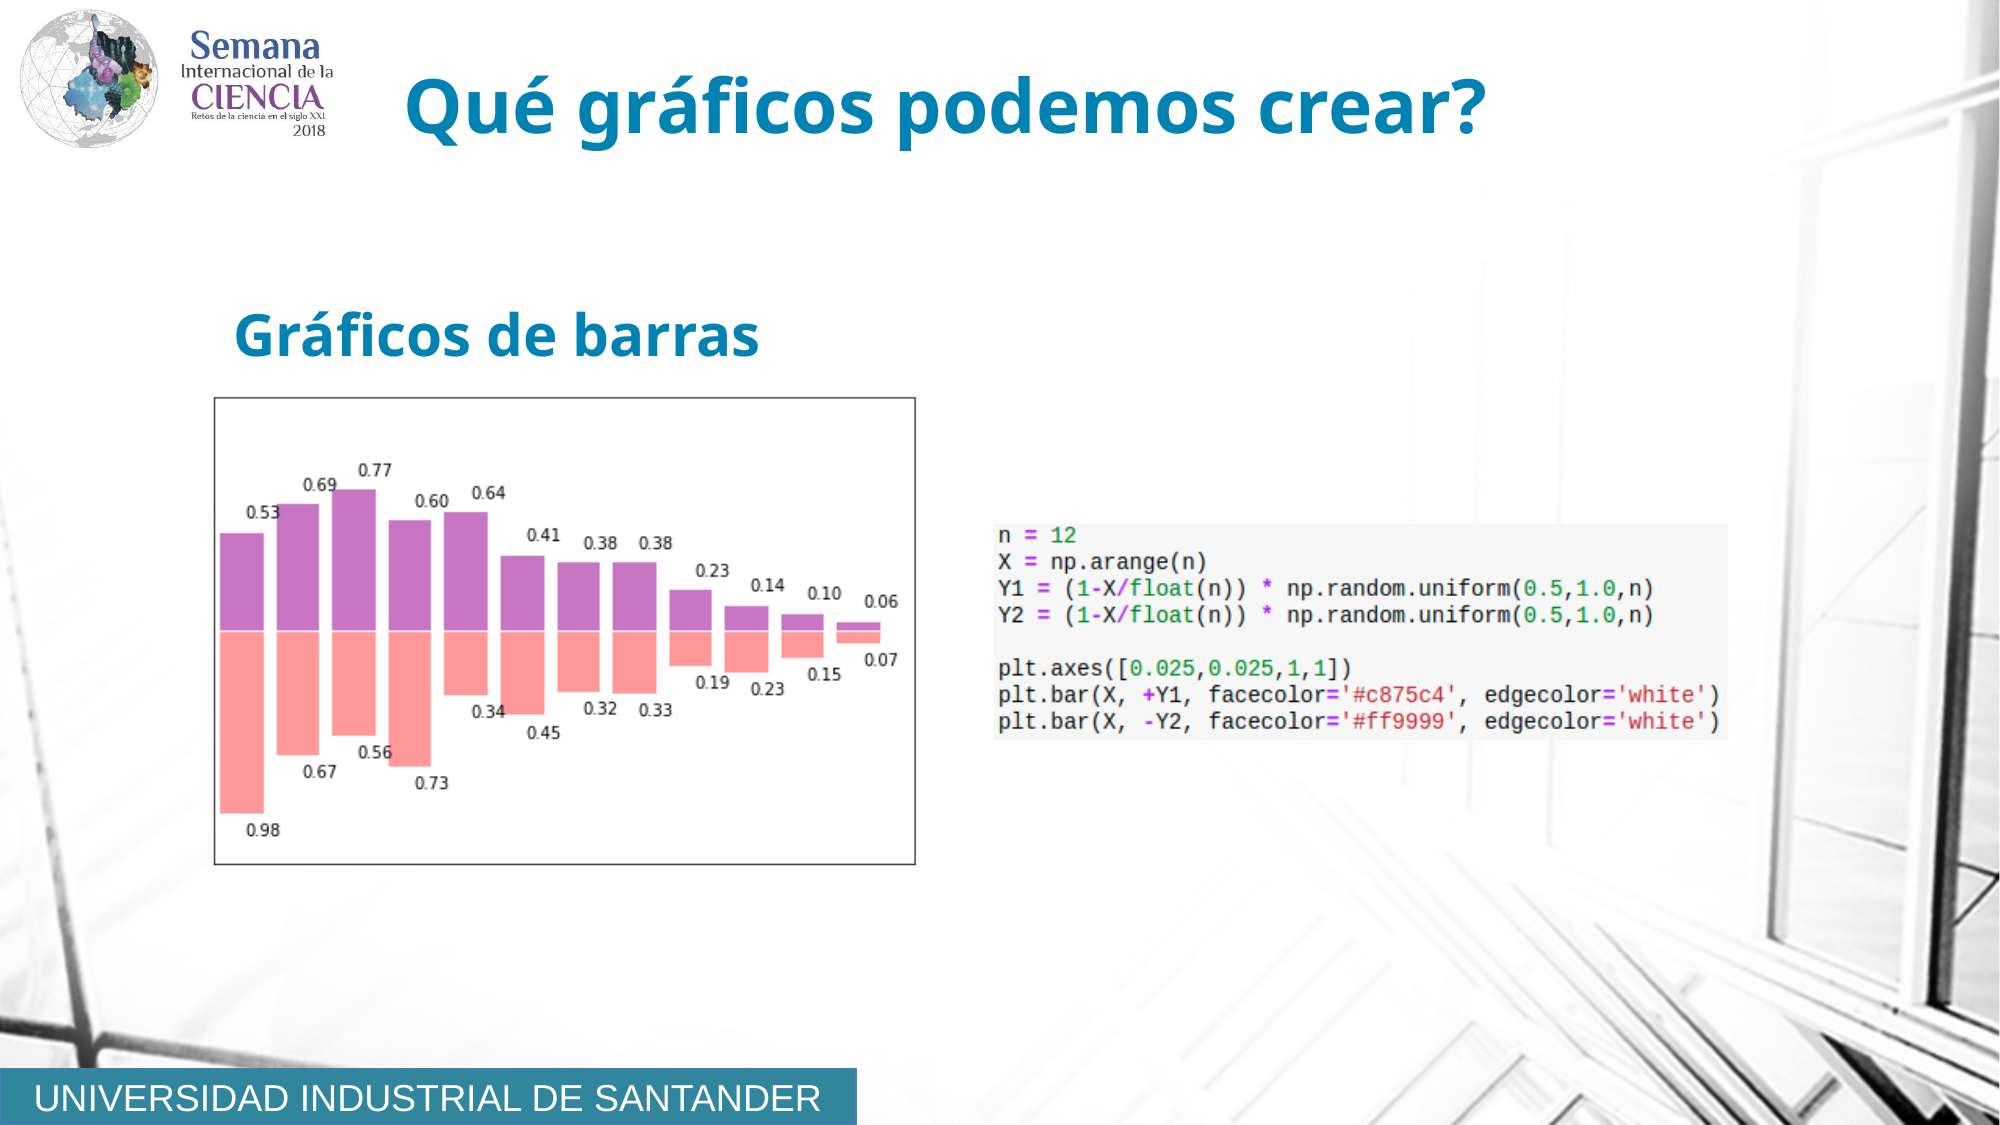

Qué gráficos podemos crear?
Gráficos de barras
UNIVERSIDAD INDUSTRIAL DE SANTANDER